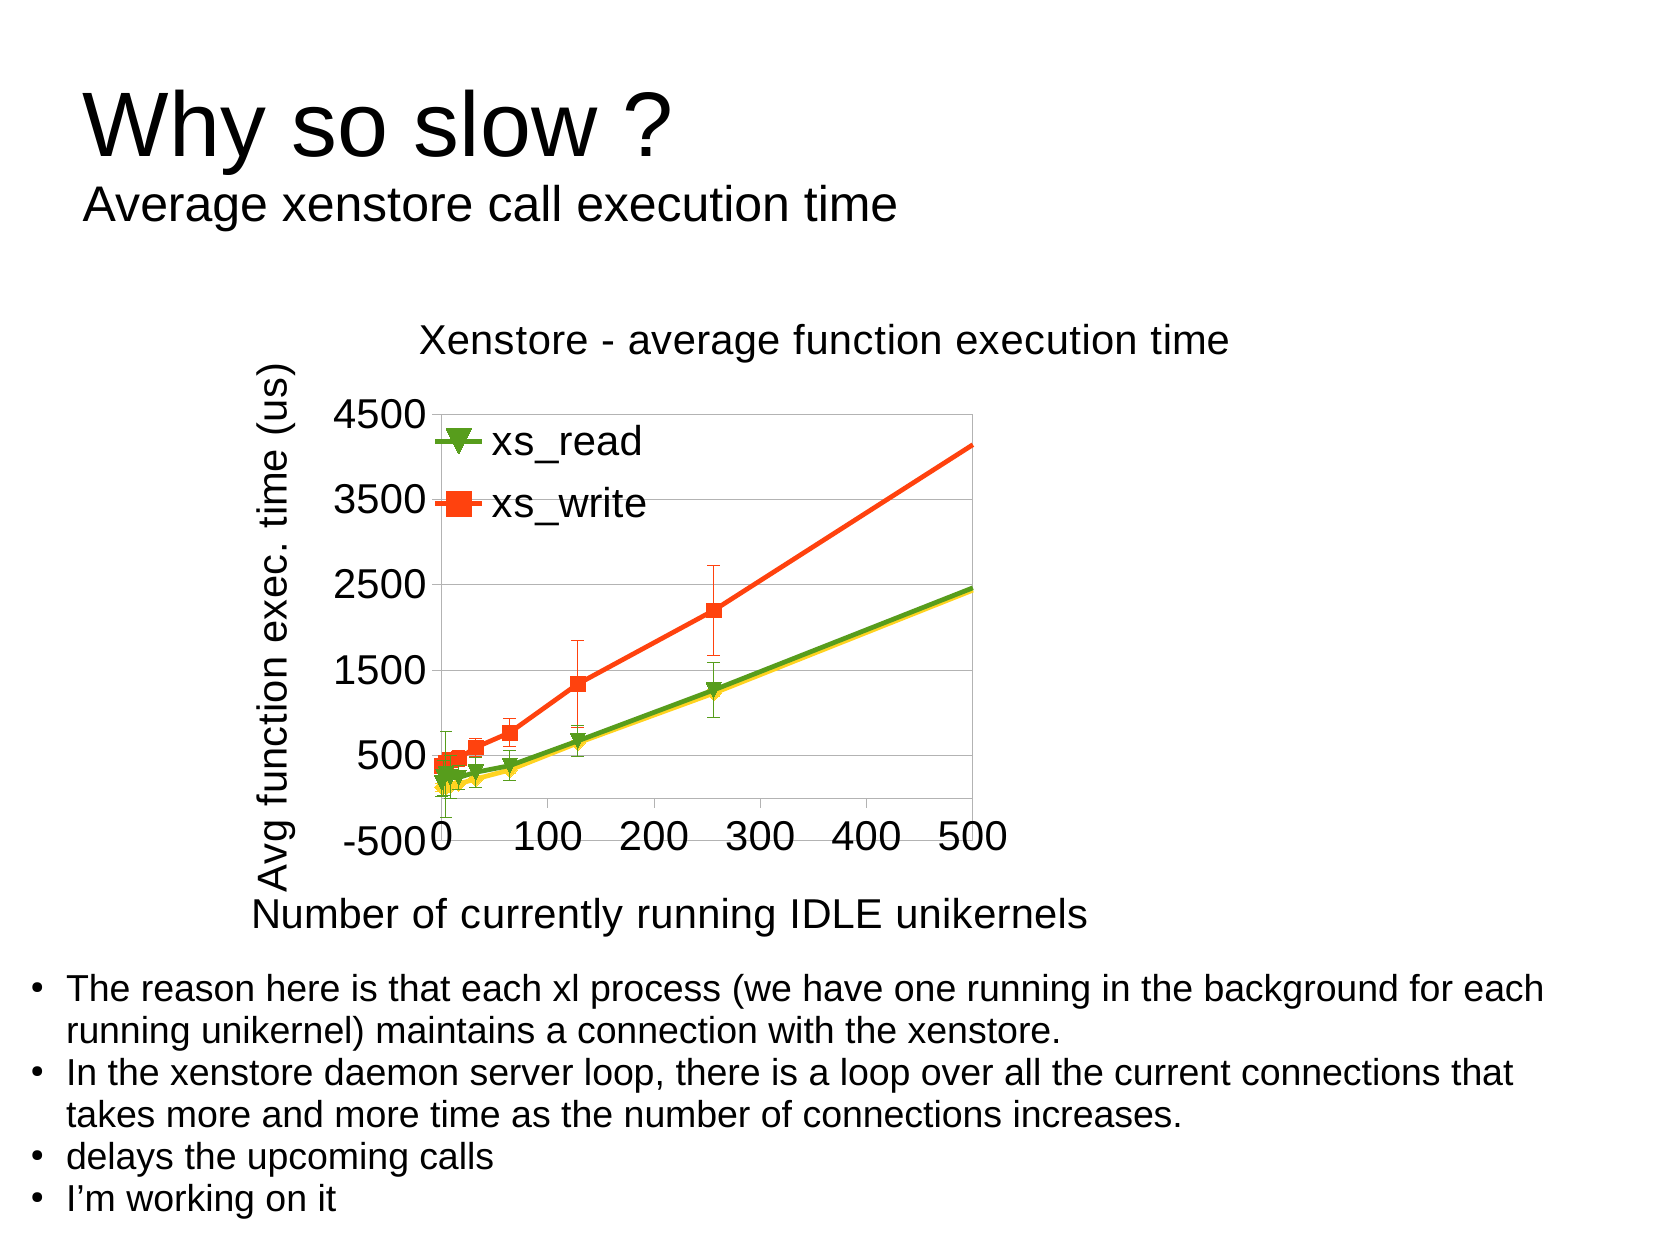

# Why so slow ? Average xenstore call execution time
### Chart: Xenstore - average function execution time
| Category | xs_read | xs_write | xs_get_domain_path |
|---|---|---|---|The reason here is that each xl process (we have one running in the background for each
running unikernel) maintains a connection with the xenstore.
In the xenstore daemon server loop, there is a loop over all the current connections that
takes more and more time as the number of connections increases.
delays the upcoming calls
I’m working on it